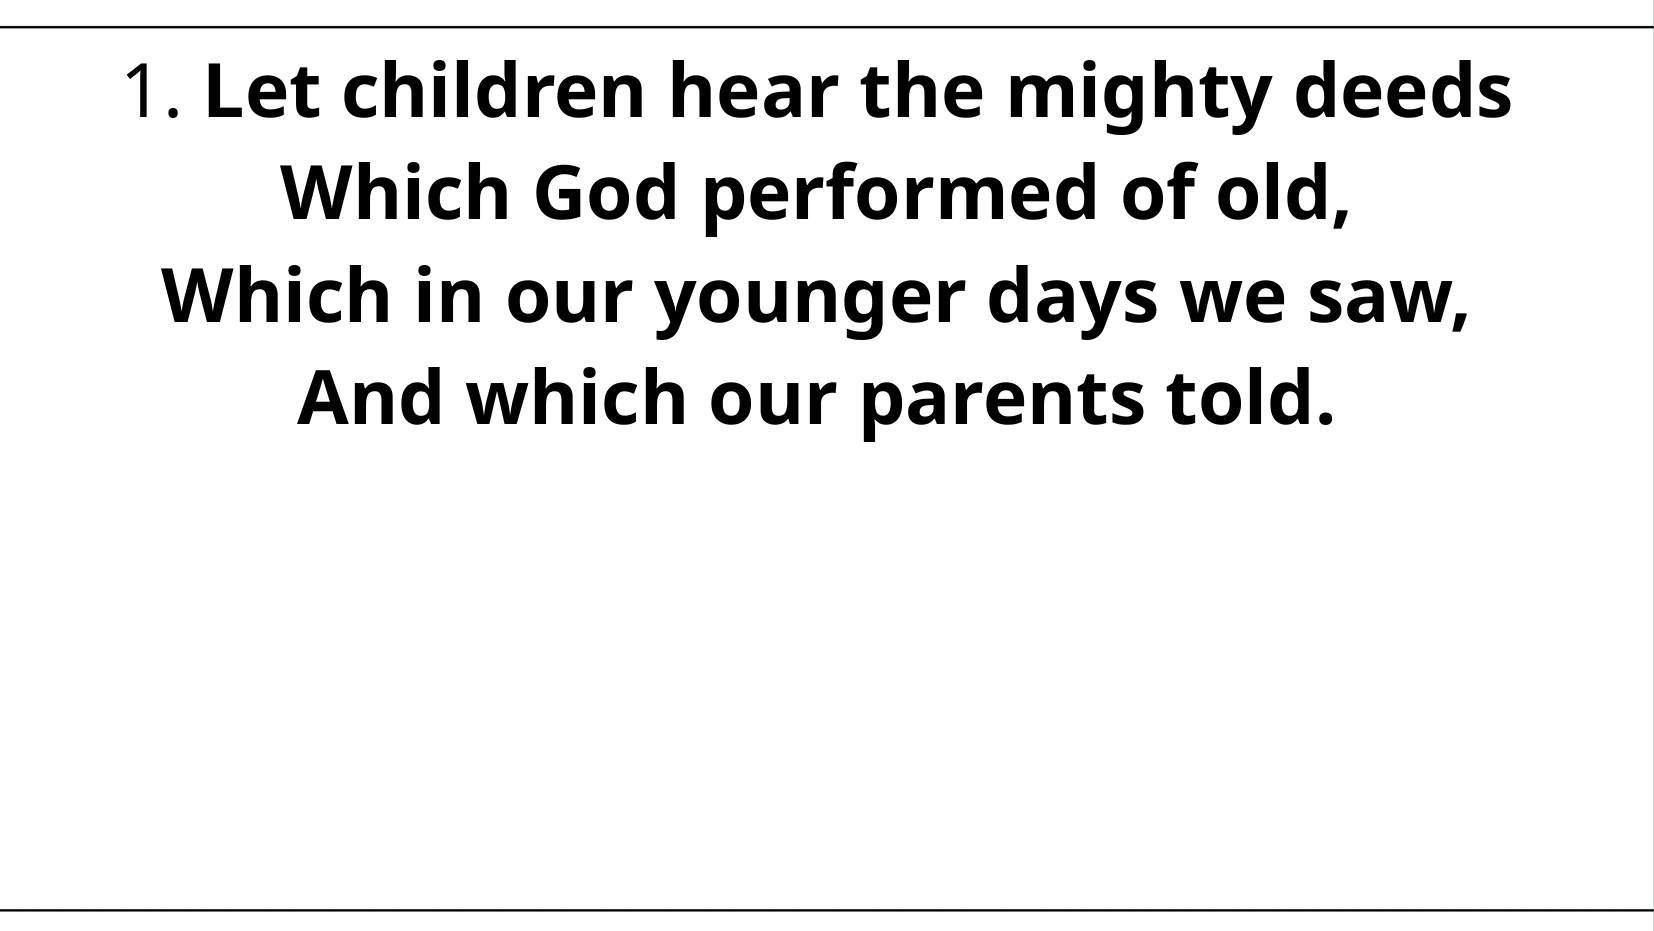

1. Let children hear the mighty deeds
Which God performed of old,
Which in our younger days we saw,
And which our parents told.